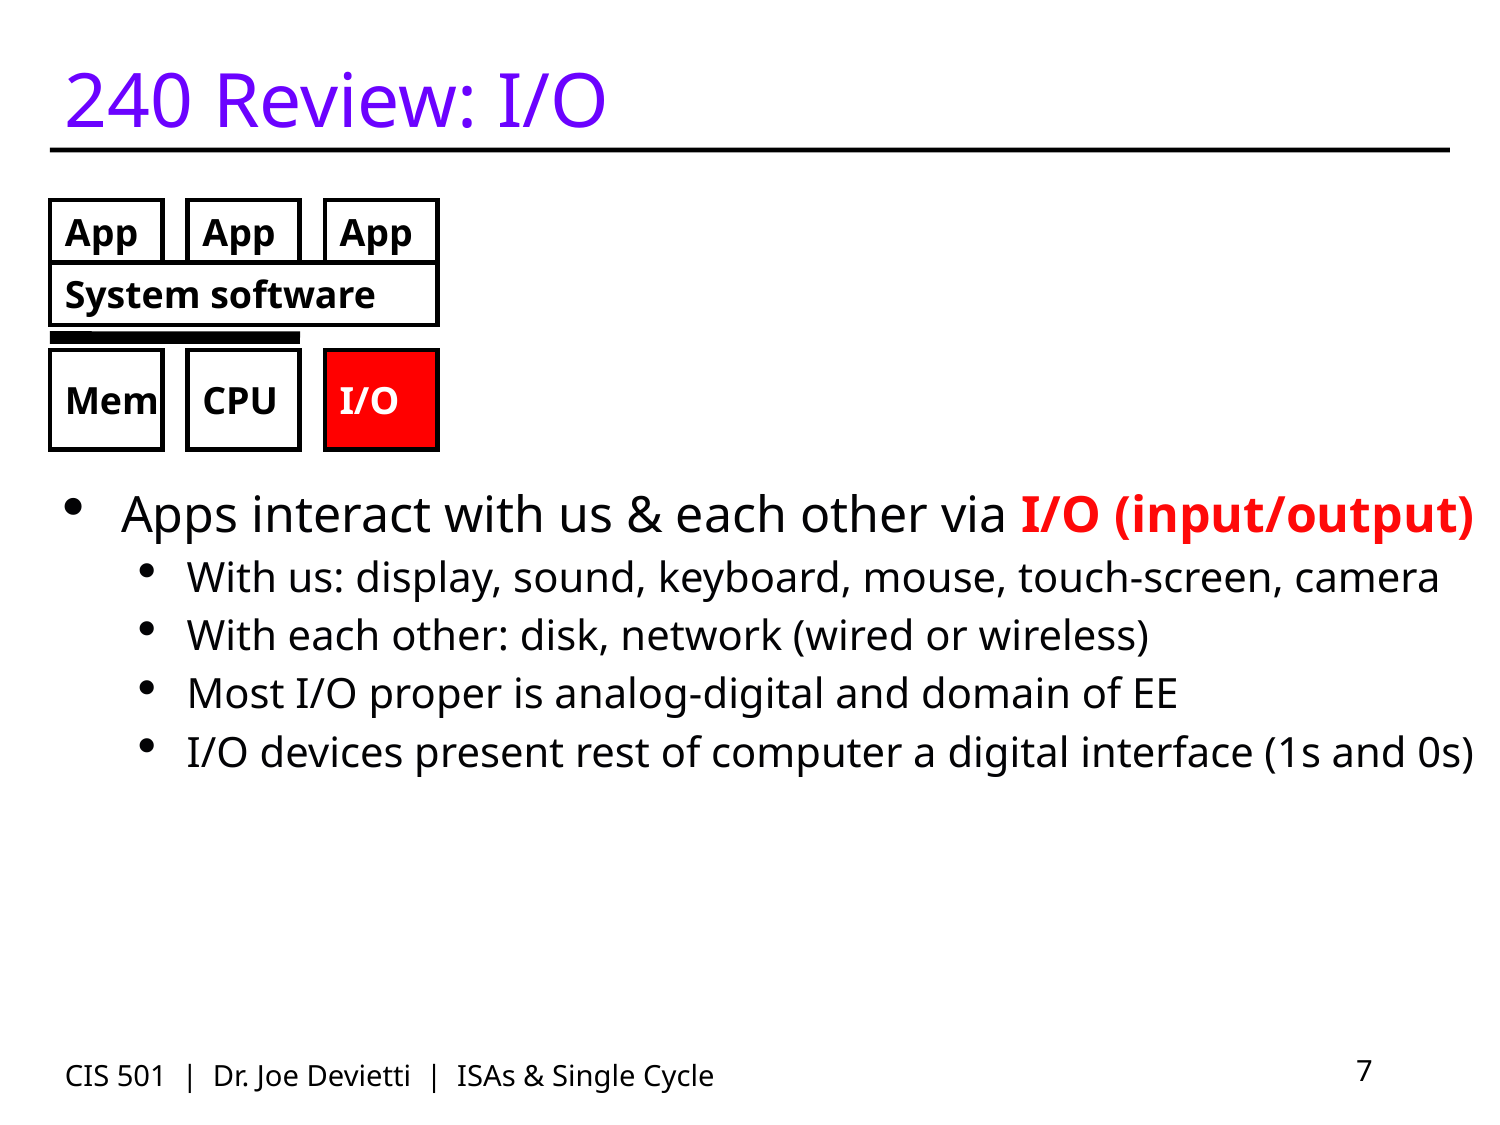

240 Review: I/O
App
App
App
System software
Mem
CPU
I/O
Apps interact with us & each other via I/O (input/output)
With us: display, sound, keyboard, mouse, touch-screen, camera
With each other: disk, network (wired or wireless)
Most I/O proper is analog-digital and domain of EE
I/O devices present rest of computer a digital interface (1s and 0s)
CIS 501 | Dr. Joe Devietti | ISAs & Single Cycle